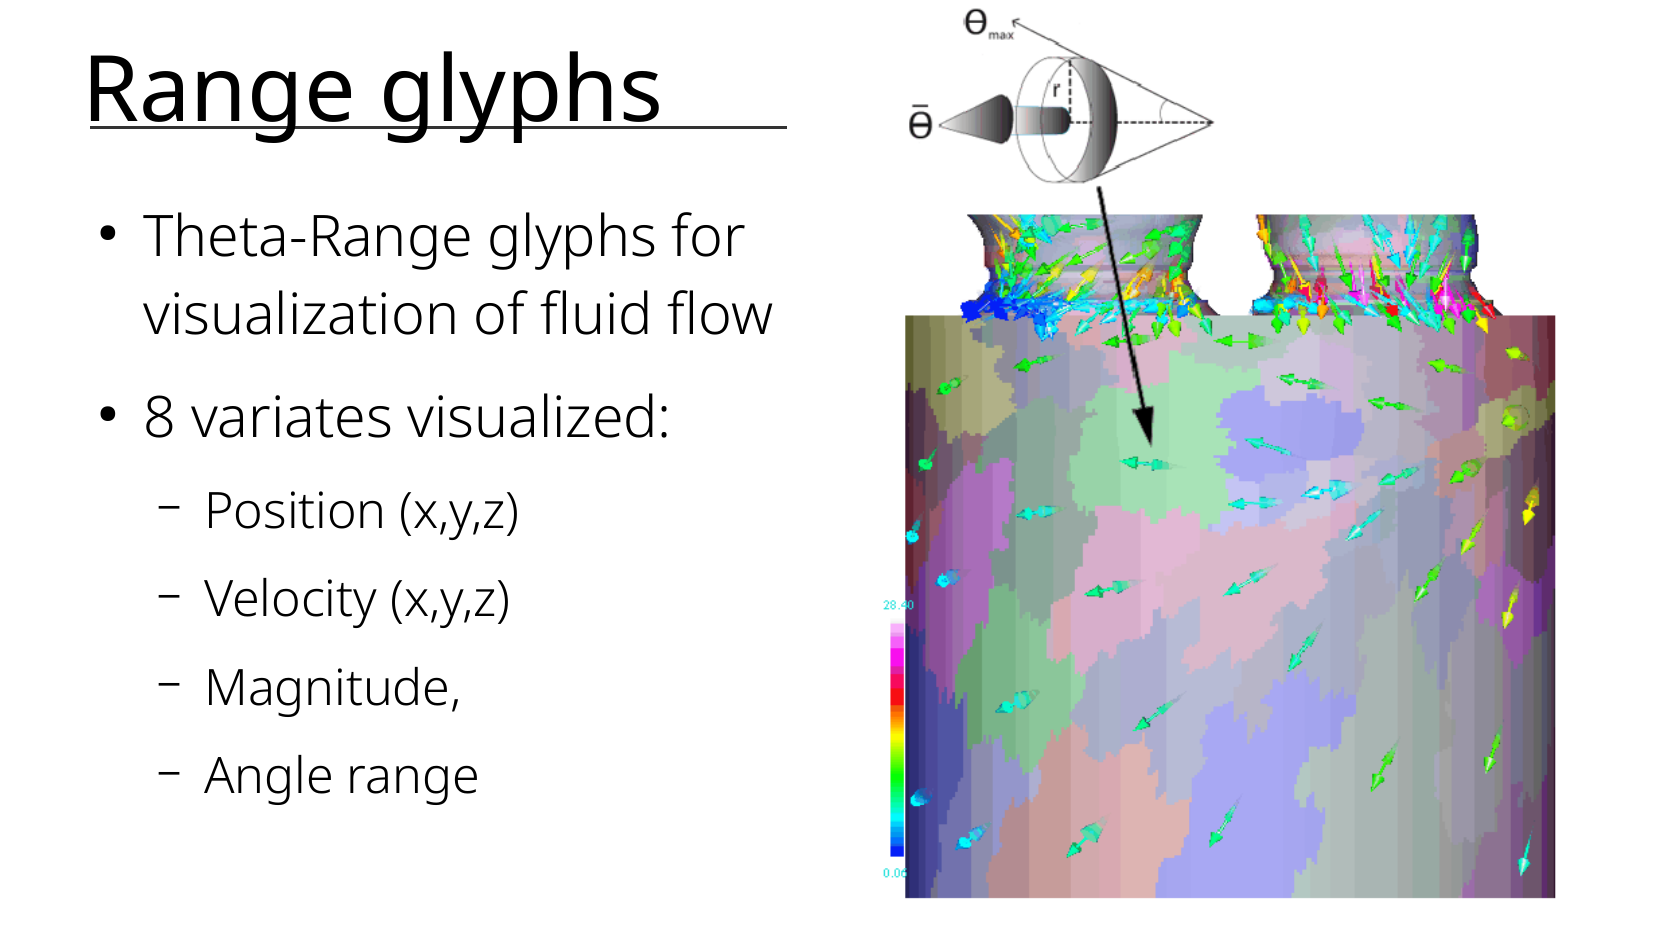

# Range glyphs
Theta-Range glyphs for visualization of fluid flow
8 variates visualized:
Position (x,y,z)
Velocity (x,y,z)
Magnitude,
Angle range